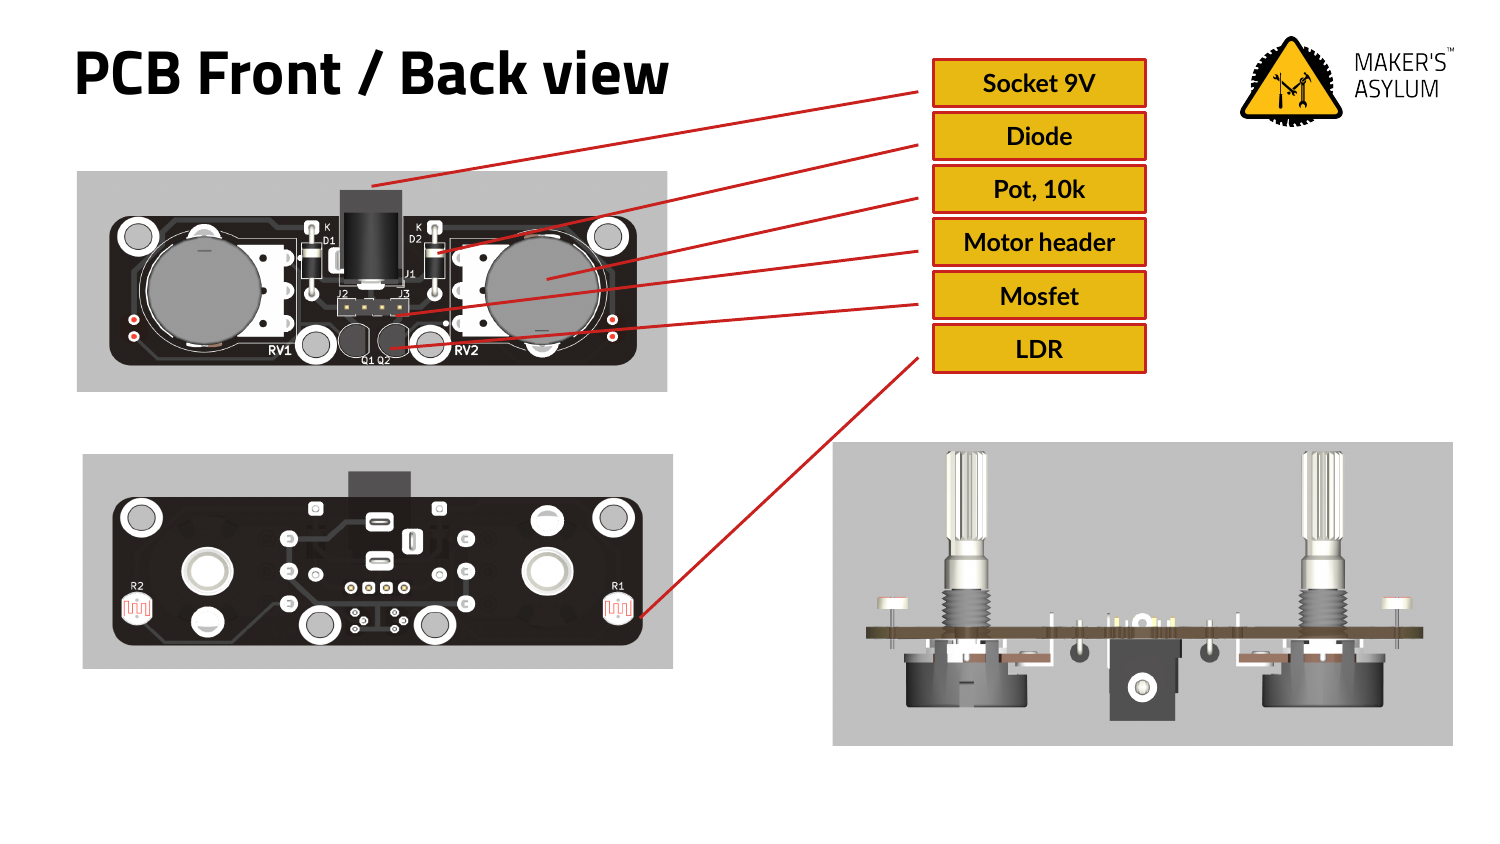

PCB Front / Back view
Socket 9V
Diode
Pot, 10k
Motor header
Mosfet
LDR